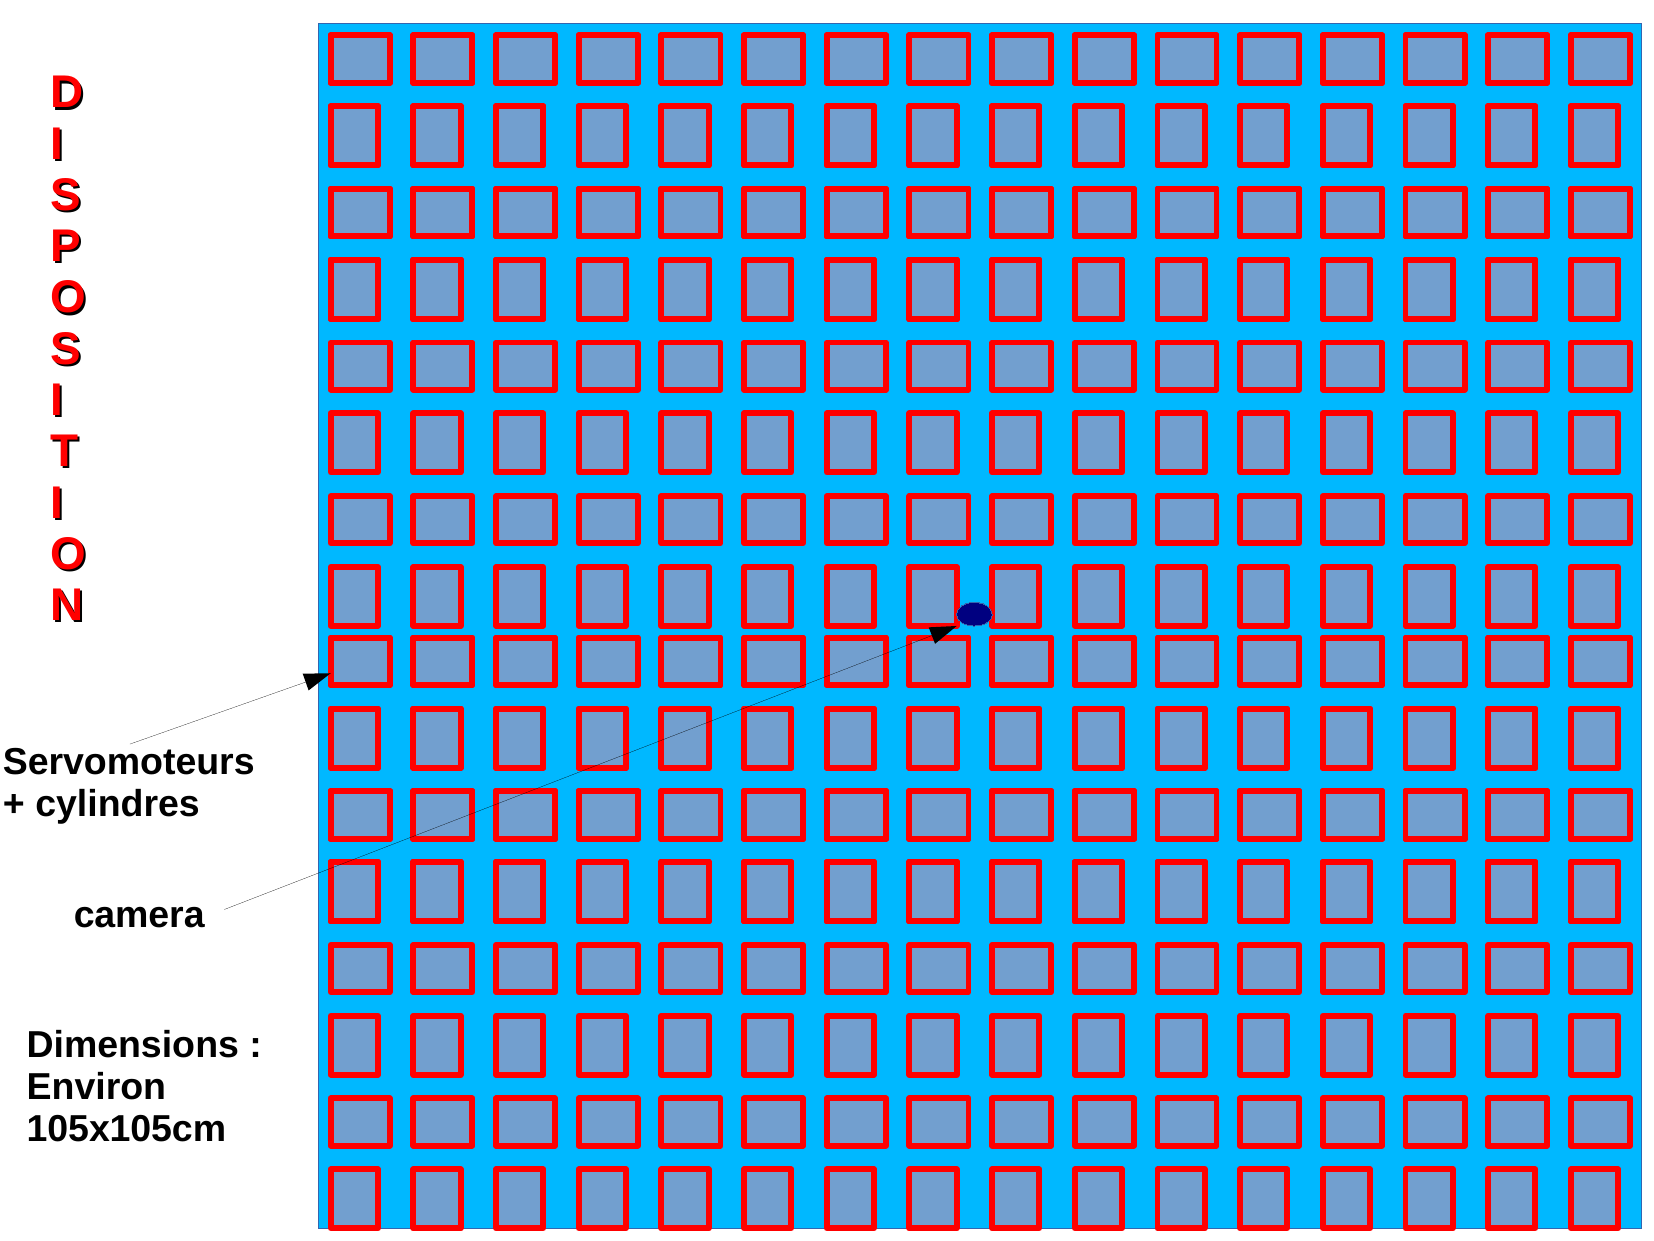

D
I
S
P
O
S
I
T
I
O
N
Servomoteurs+ cylindres
camera
Dimensions :
Environ 105x105cm